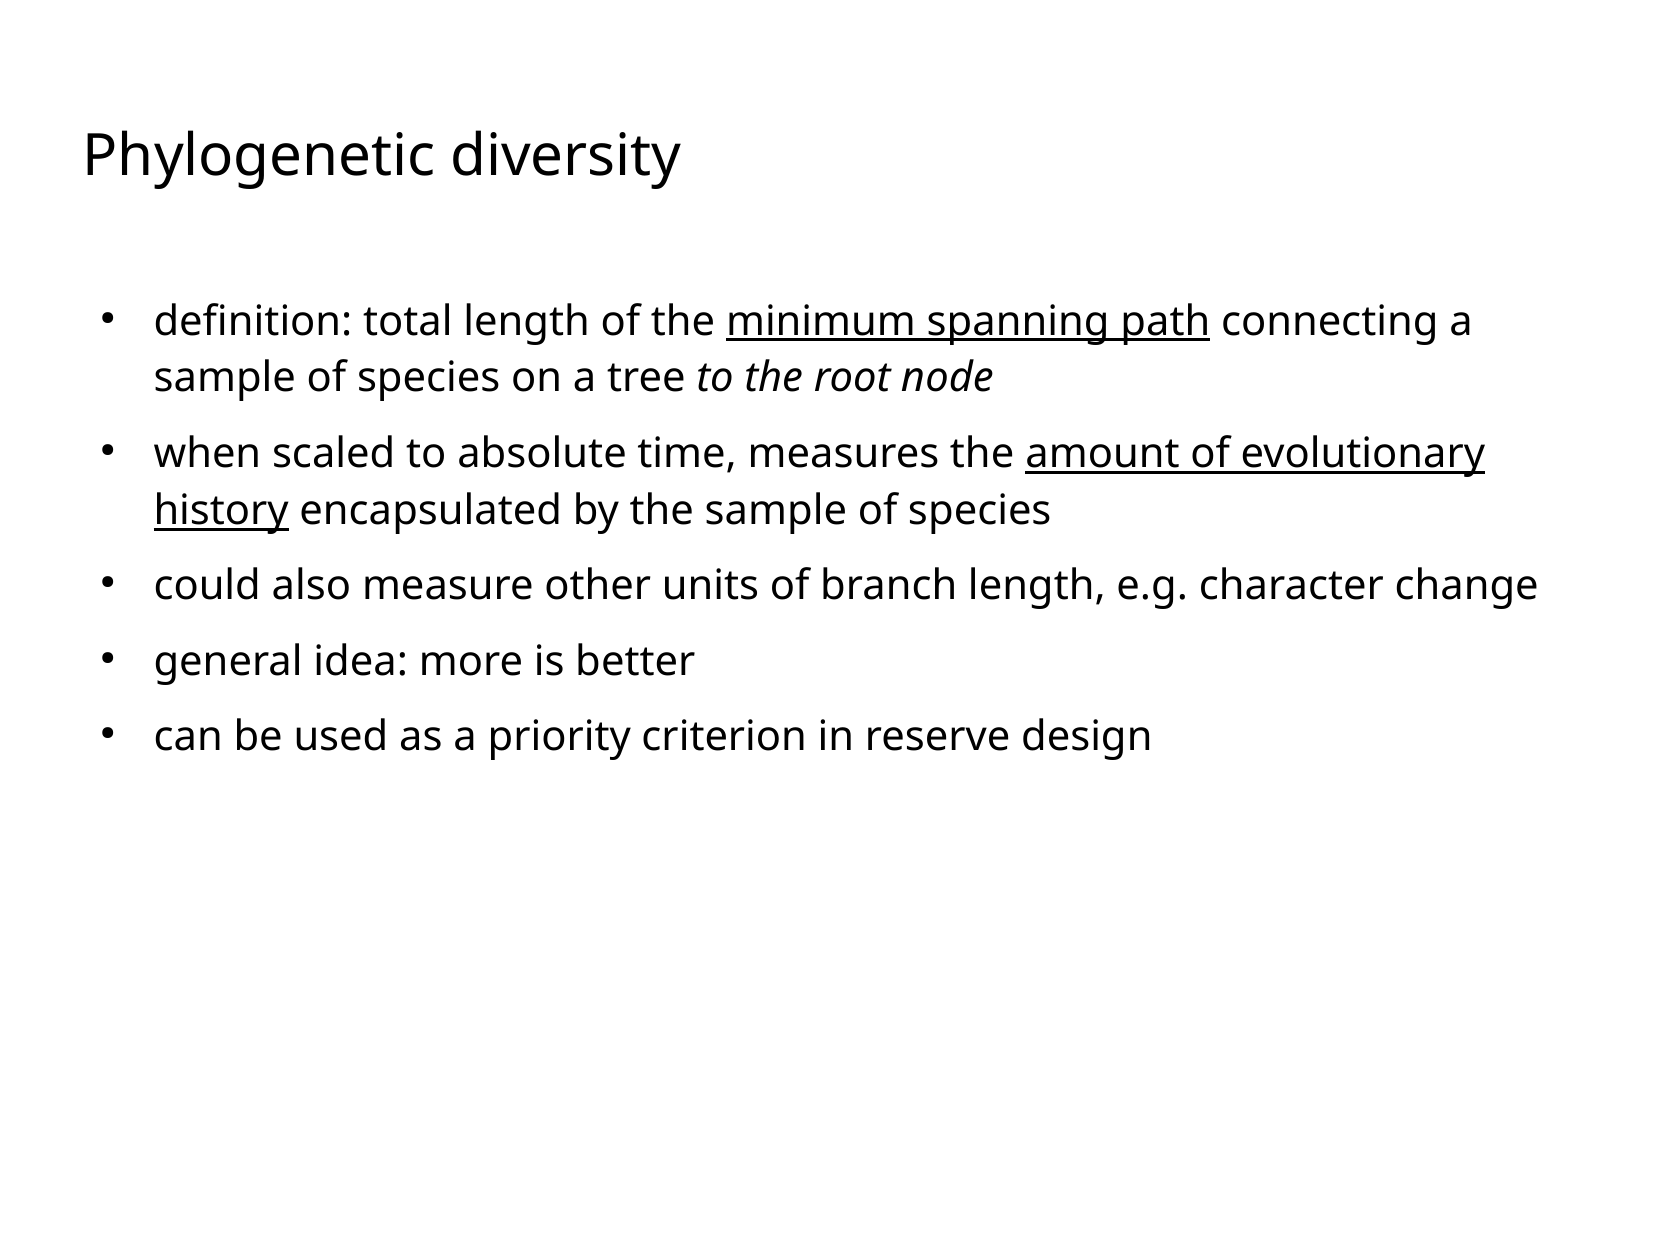

# Phylogenetic diversity
definition: total length of the minimum spanning path connecting a sample of species on a tree to the root node
when scaled to absolute time, measures the amount of evolutionary history encapsulated by the sample of species
could also measure other units of branch length, e.g. character change
general idea: more is better
can be used as a priority criterion in reserve design